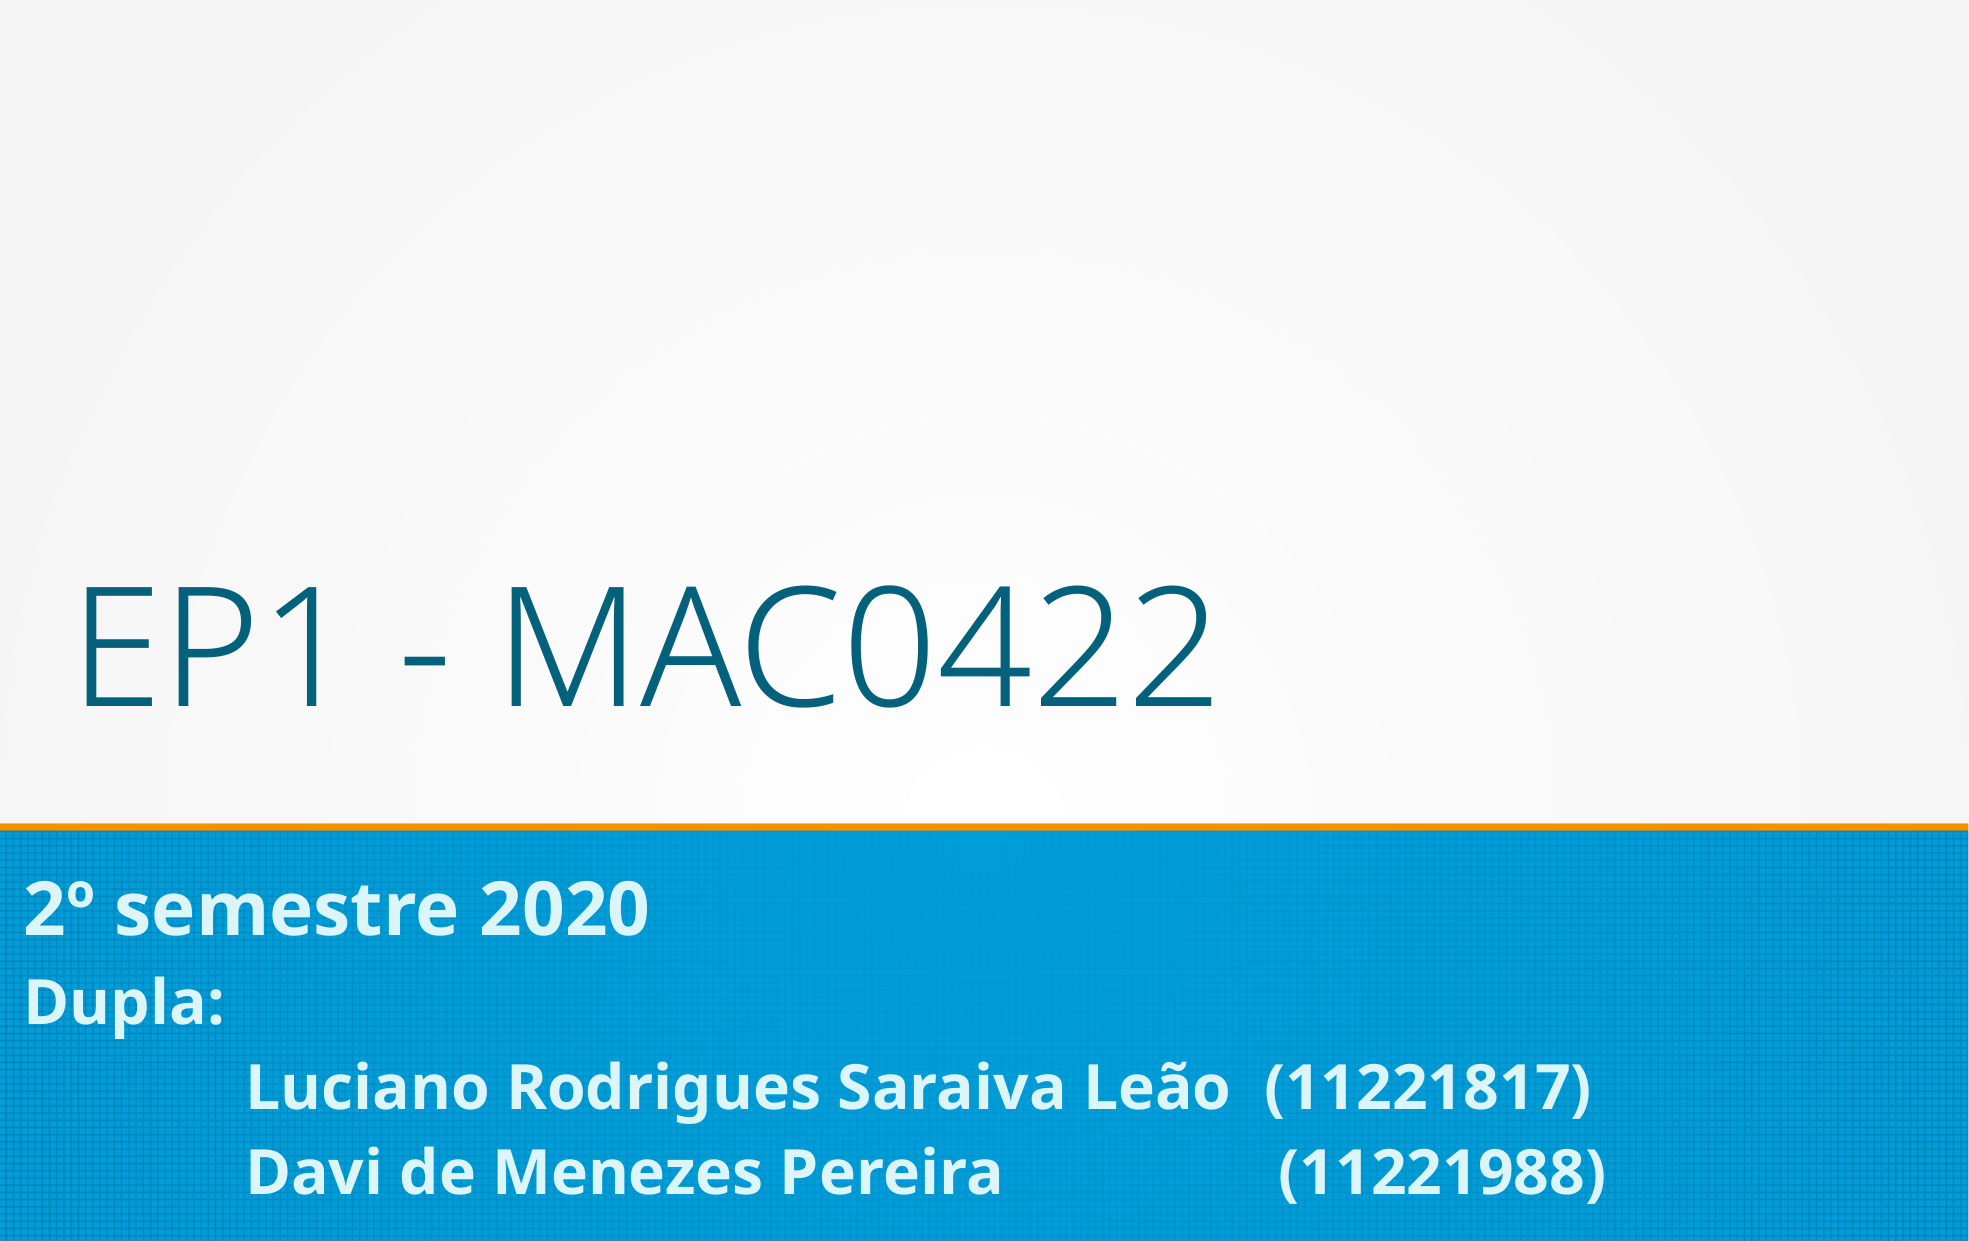

# EP1 - MAC0422
2º semestre 2020
Dupla:
			Luciano Rodrigues Saraiva Leão (11221817)
			Davi de Menezes Pereira 				(11221988)